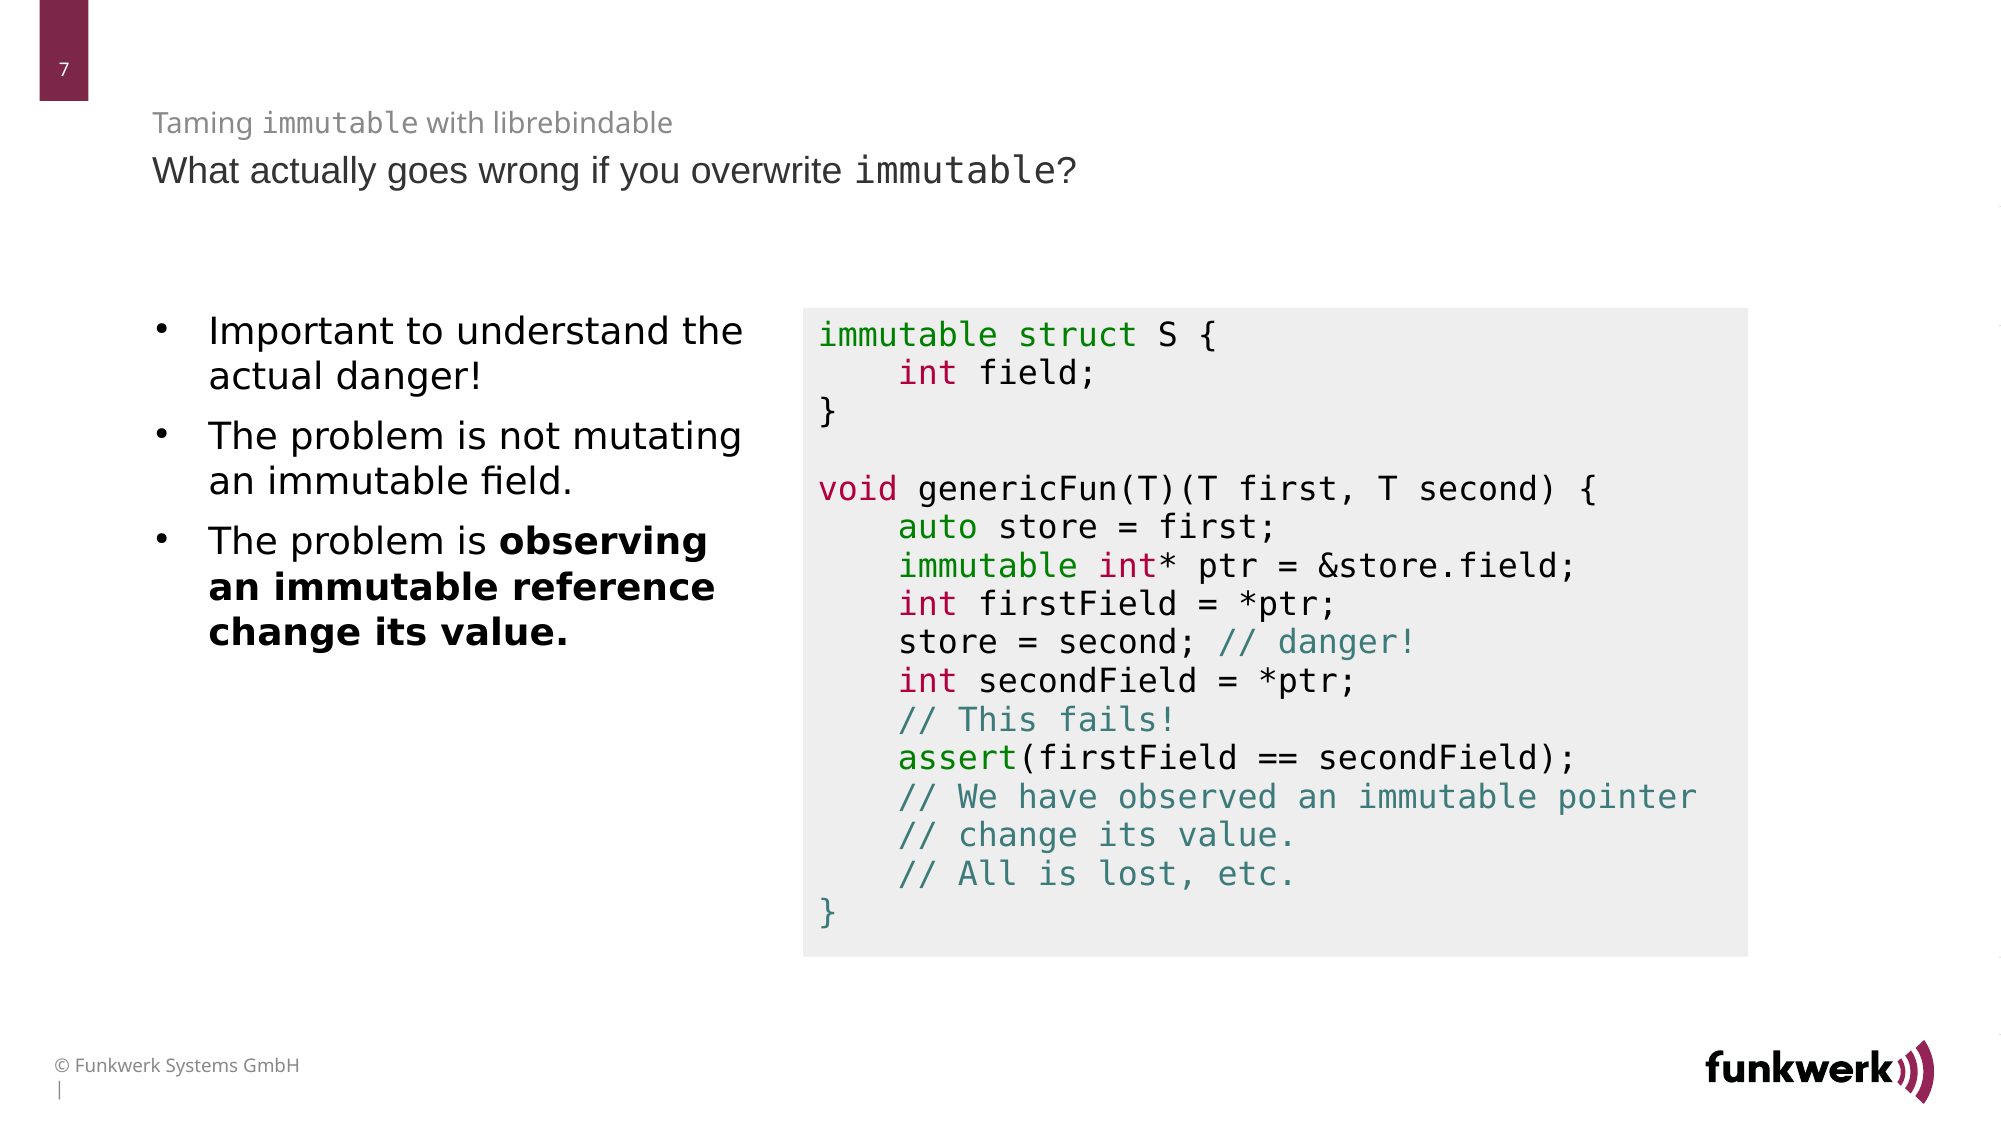

7
# Taming immutable with librebindable
What actually goes wrong if you overwrite immutable?
Important to understand the actual danger!
The problem is not mutating an immutable field.
The problem is observing an immutable reference change its value.
immutable struct S {
 int field;
}
void genericFun(T)(T first, T second) {
 auto store = first;
 immutable int* ptr = &store.field;
 int firstField = *ptr;
 store = second; // danger!
 int secondField = *ptr;
 // This fails!
 assert(firstField == secondField);
 // We have observed an immutable pointer
 // change its value.
 // All is lost, etc.
}